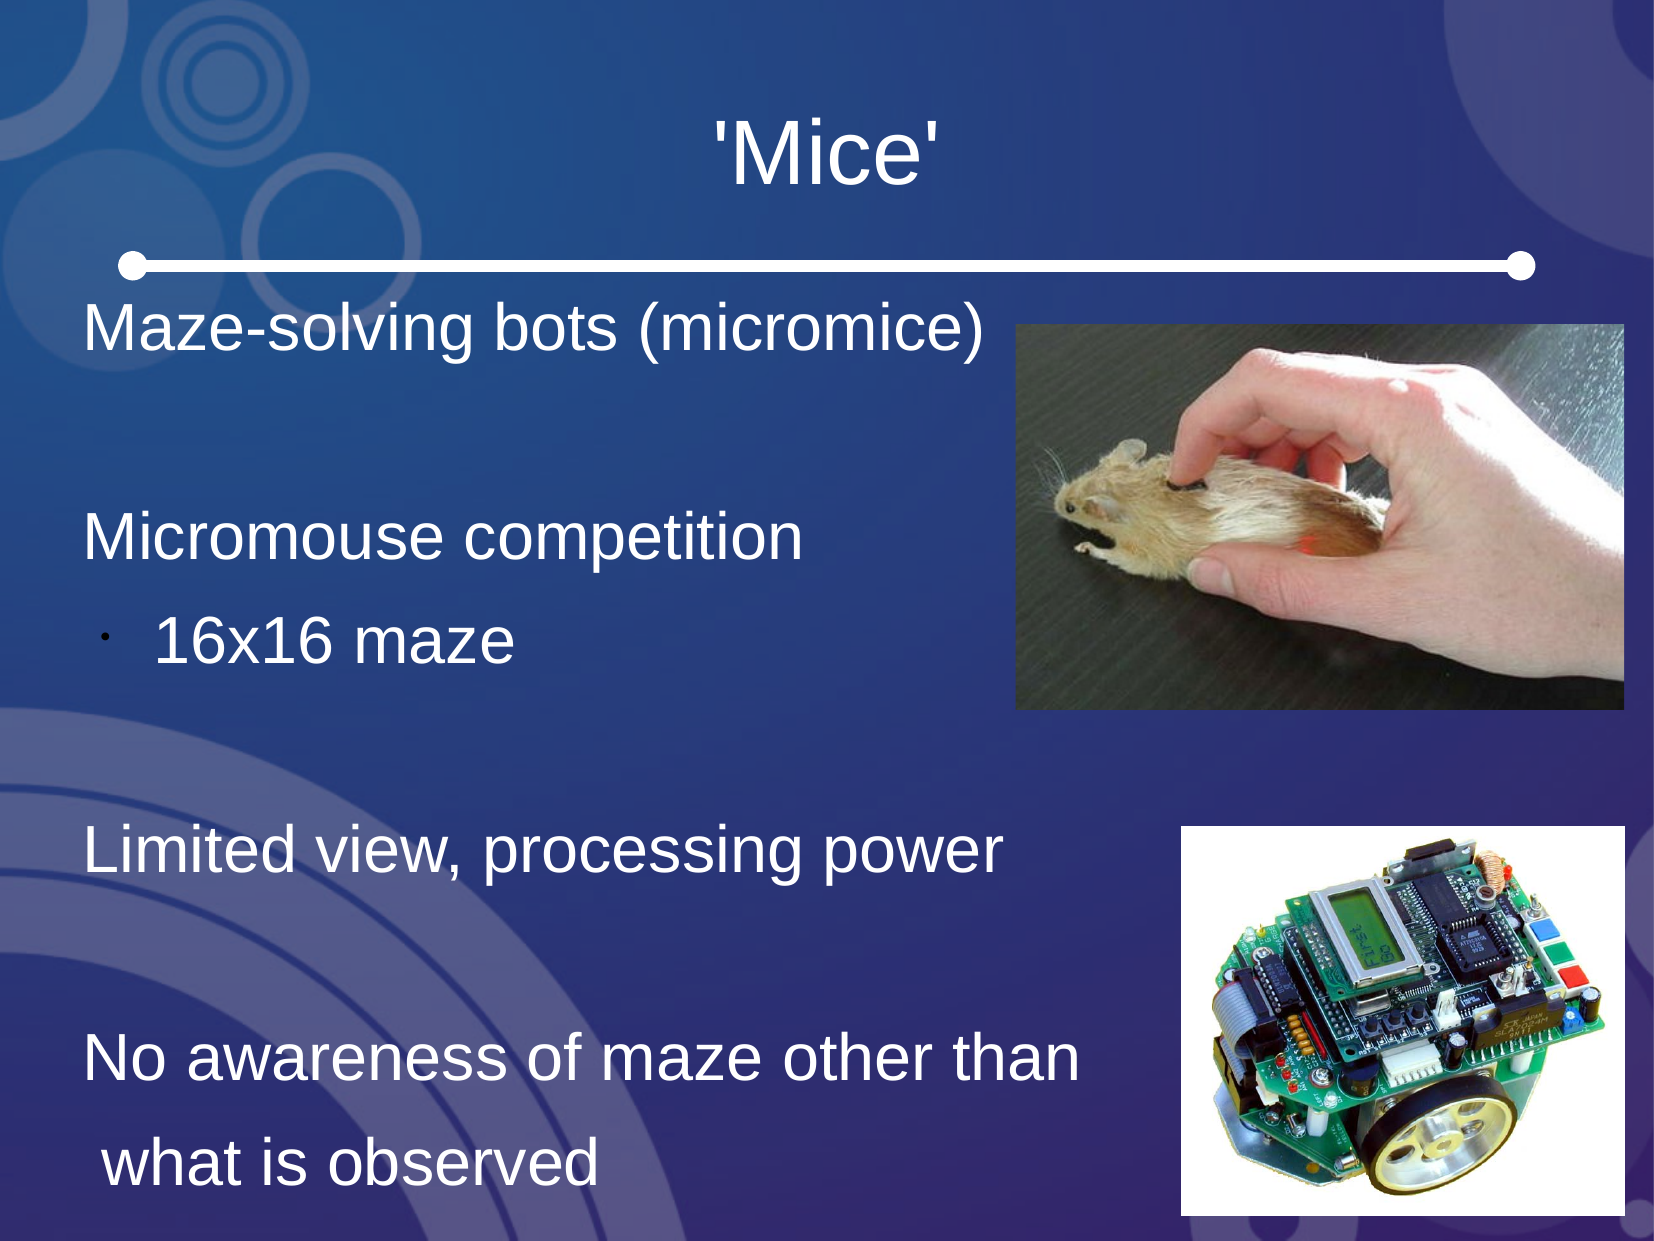

# 'Mice'
Maze-solving bots (micromice)
Micromouse competition
16x16 maze
Limited view, processing power
No awareness of maze other than
 what is observed